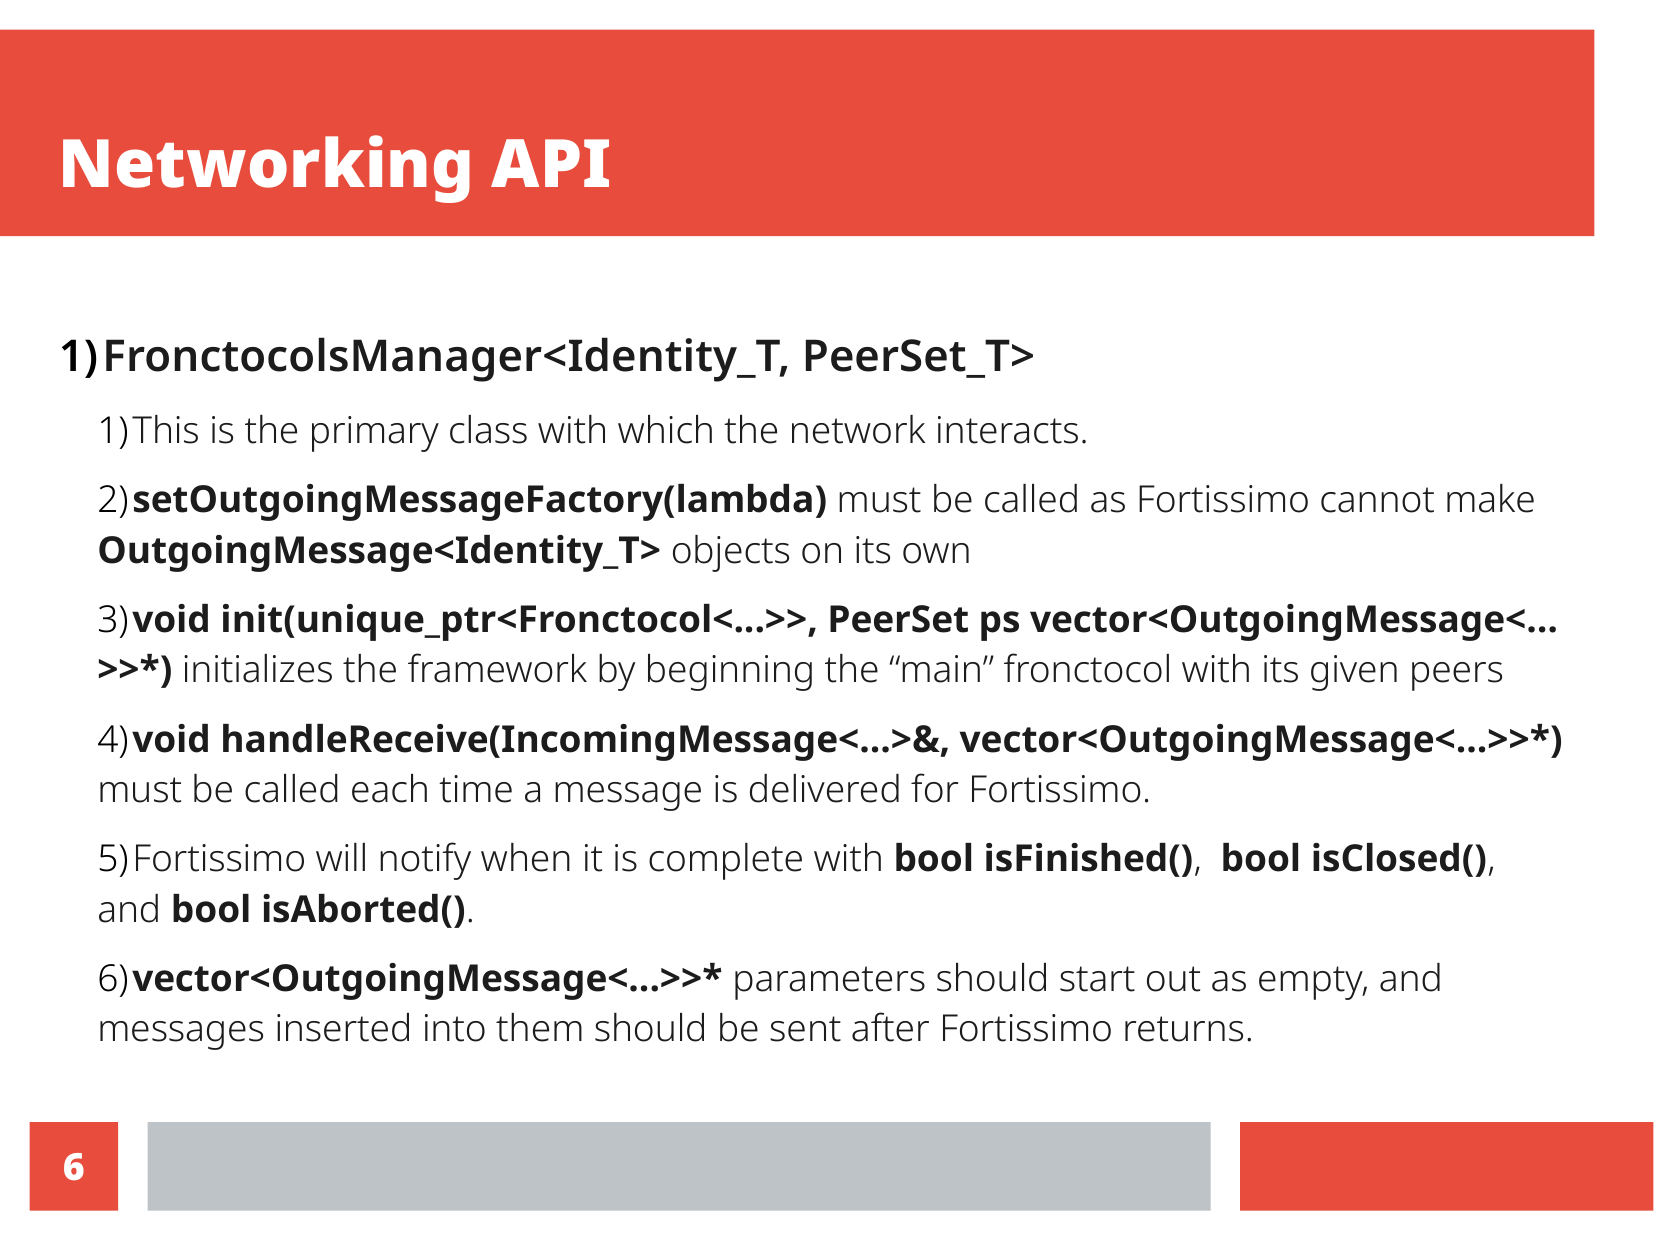

# Networking API
 FronctocolsManager<Identity_T, PeerSet_T>
 This is the primary class with which the network interacts.
 setOutgoingMessageFactory(lambda) must be called as Fortissimo cannot make OutgoingMessage<Identity_T> objects on its own
 void init(unique_ptr<Fronctocol<...>>, PeerSet ps vector<OutgoingMessage<…>>*) initializes the framework by beginning the “main” fronctocol with its given peers
 void handleReceive(IncomingMessage<...>&, vector<OutgoingMessage<...>>*) must be called each time a message is delivered for Fortissimo.
 Fortissimo will notify when it is complete with bool isFinished(), bool isClosed(), and bool isAborted().
 vector<OutgoingMessage<...>>* parameters should start out as empty, and messages inserted into them should be sent after Fortissimo returns.
6